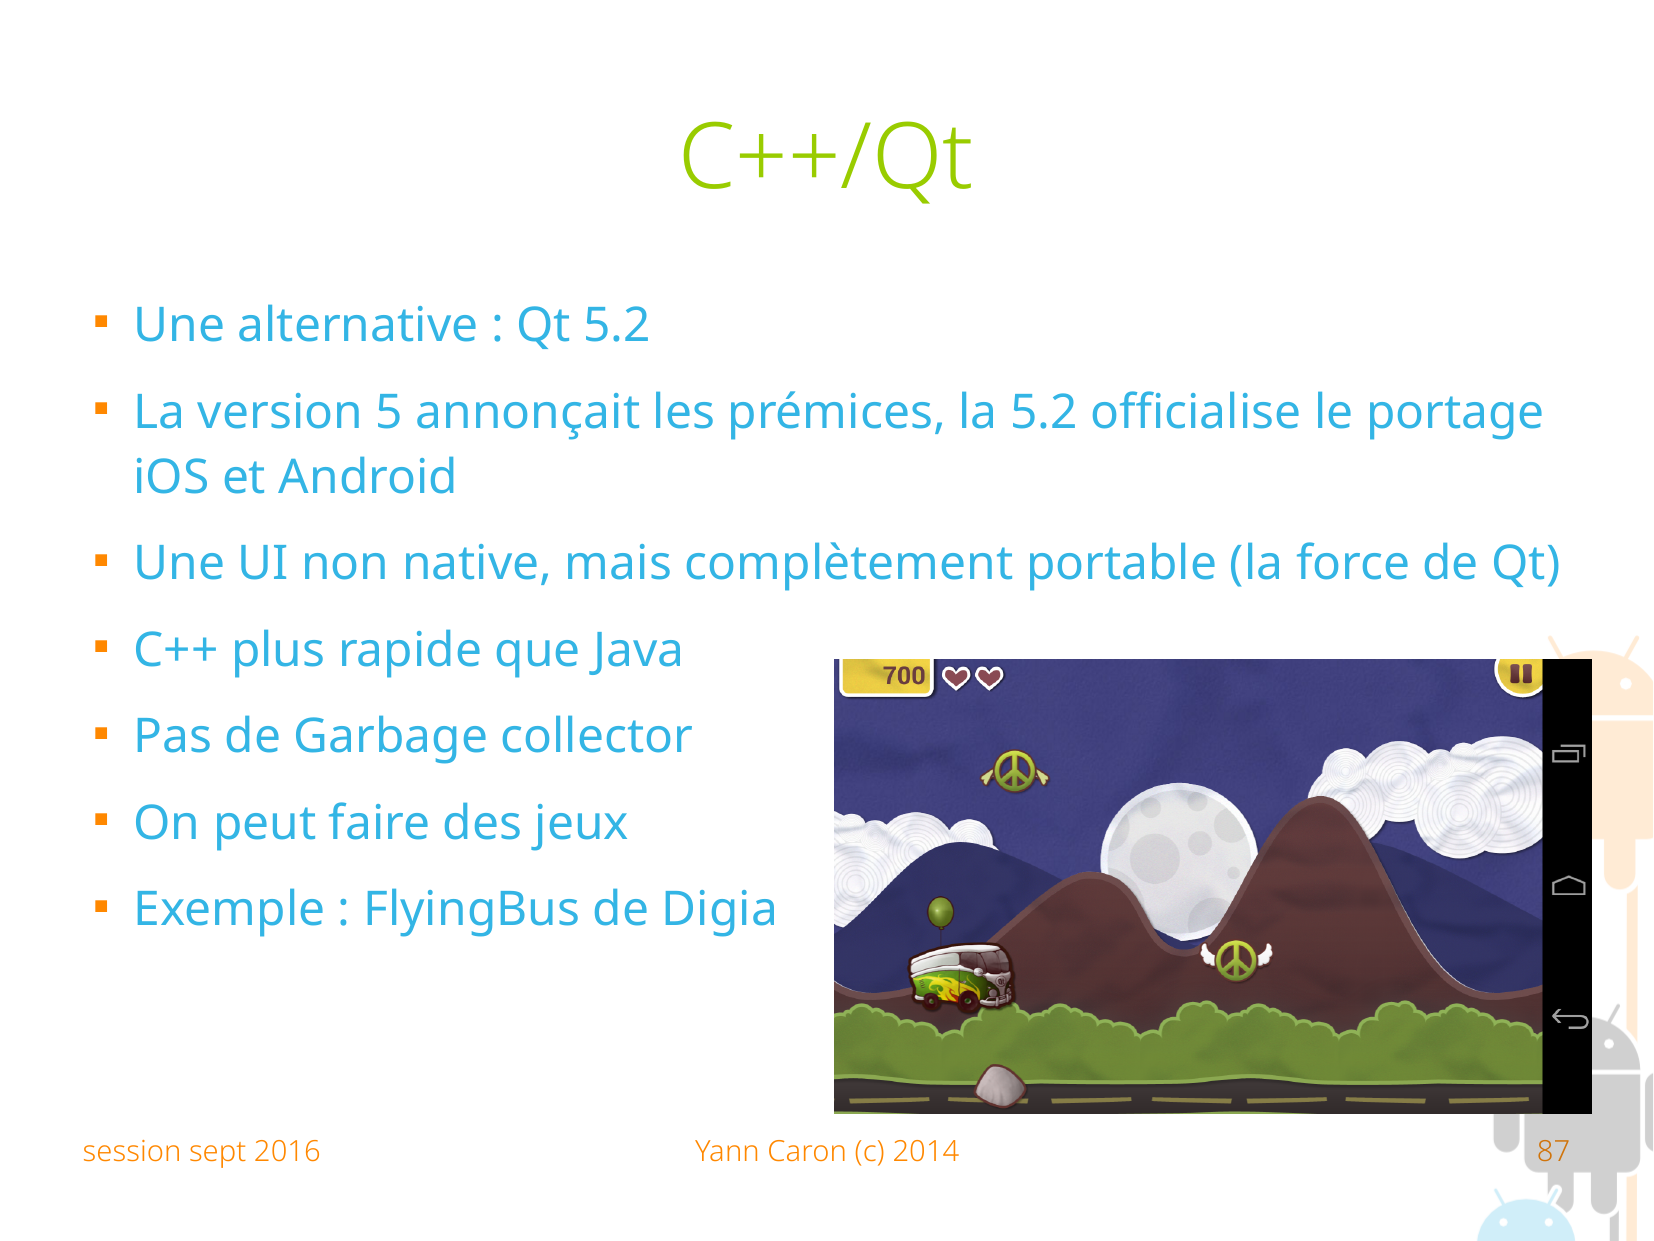

# C++/Qt
Une alternative : Qt 5.2
La version 5 annonçait les prémices, la 5.2 officialise le portage iOS et Android
Une UI non native, mais complètement portable (la force de Qt)
C++ plus rapide que Java
Pas de Garbage collector
On peut faire des jeux
Exemple : FlyingBus de Digia
session sept 2016
Yann Caron (c) 2014
87